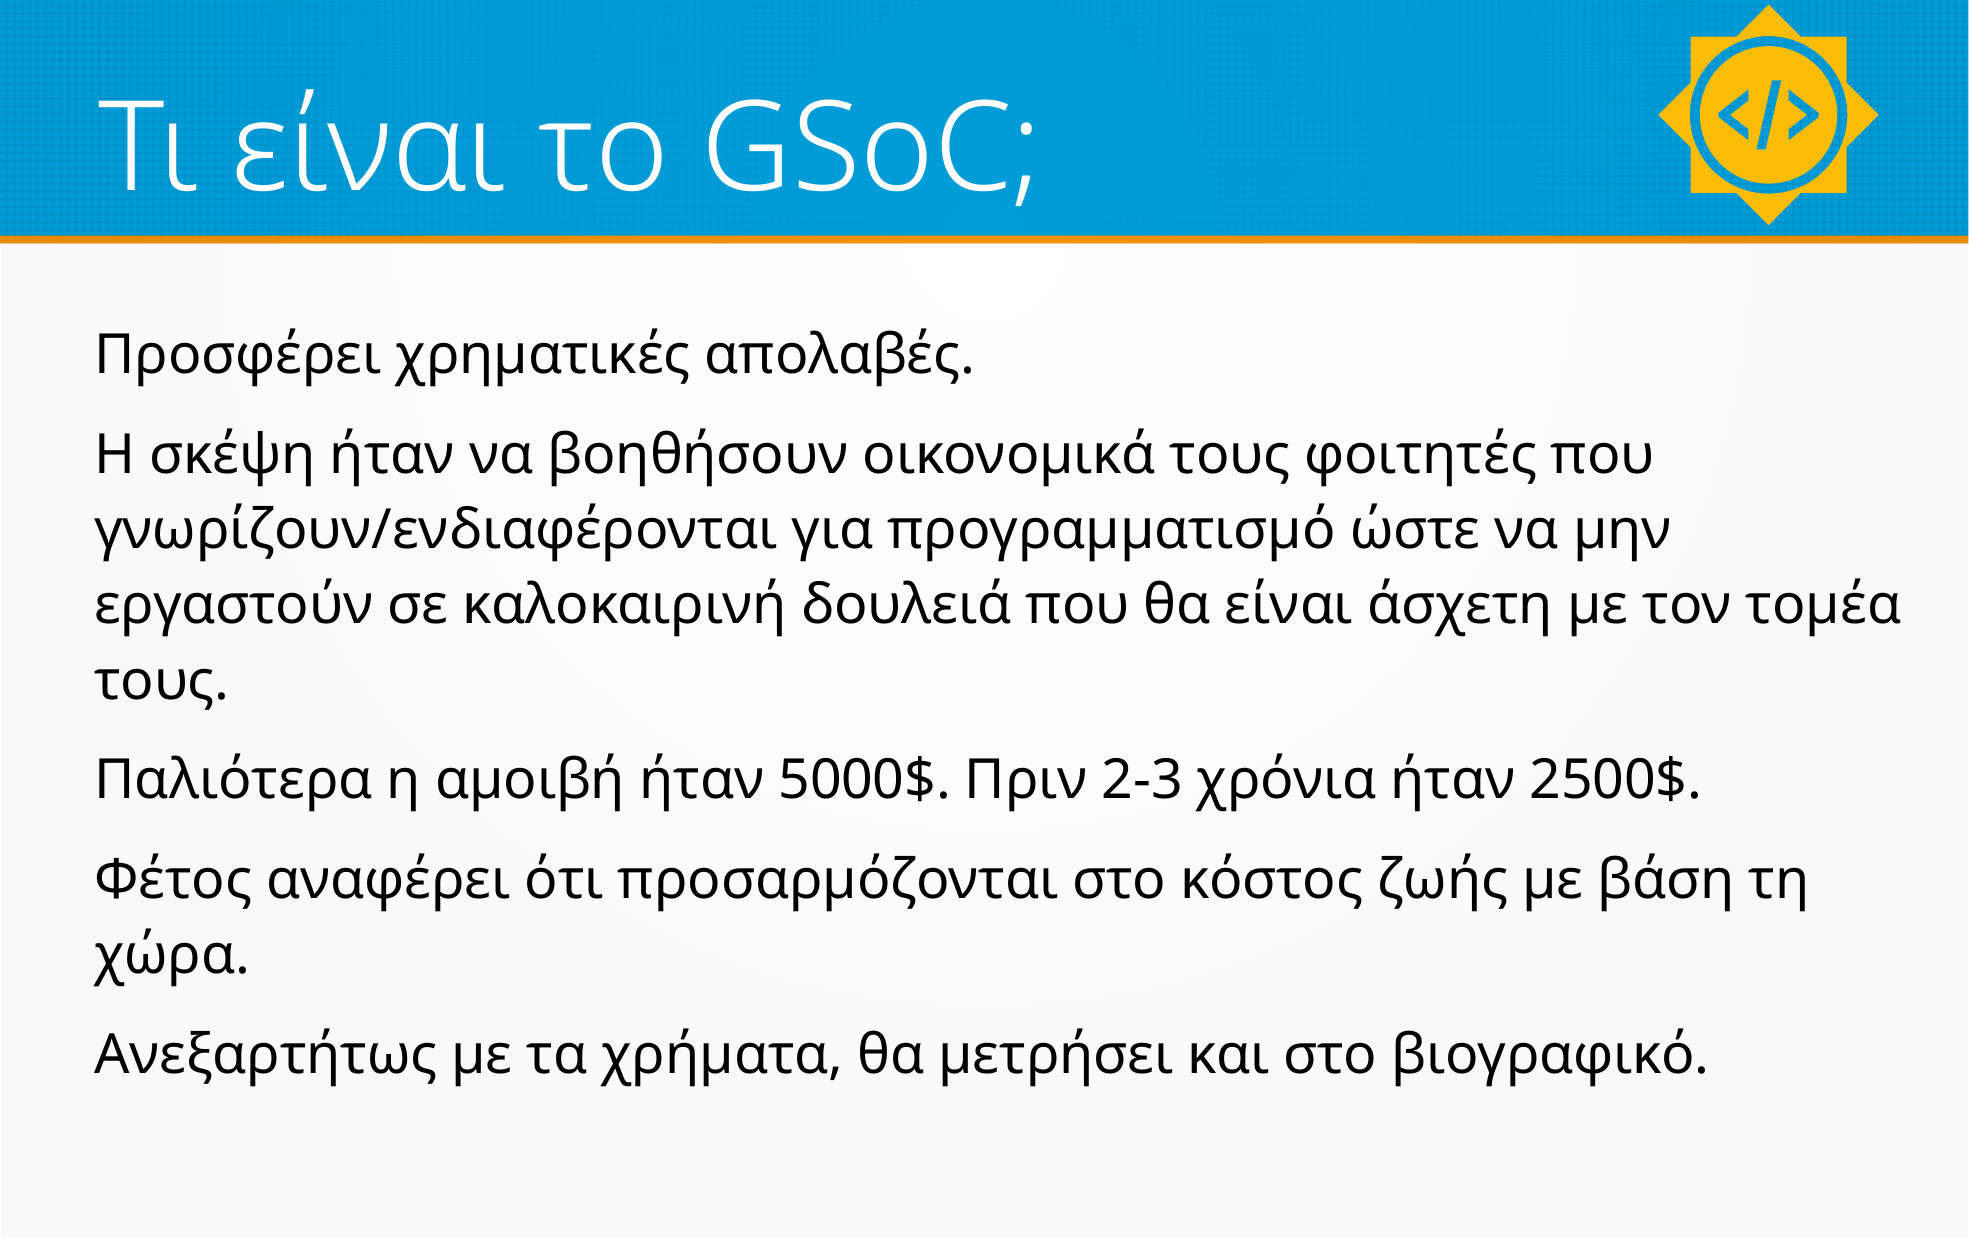

# Τι είναι το GSoC;
Προσφέρει χρηματικές απολαβές.
Η σκέψη ήταν να βοηθήσουν οικονομικά τους φοιτητές που γνωρίζουν/ενδιαφέρονται για προγραμματισμό ώστε να μην εργαστούν σε καλοκαιρινή δουλειά που θα είναι άσχετη με τον τομέα τους.
Παλιότερα η αμοιβή ήταν 5000$. Πριν 2-3 χρόνια ήταν 2500$.
Φέτος αναφέρει ότι προσαρμόζονται στο κόστος ζωής με βάση τη χώρα.
Ανεξαρτήτως με τα χρήματα, θα μετρήσει και στο βιογραφικό.